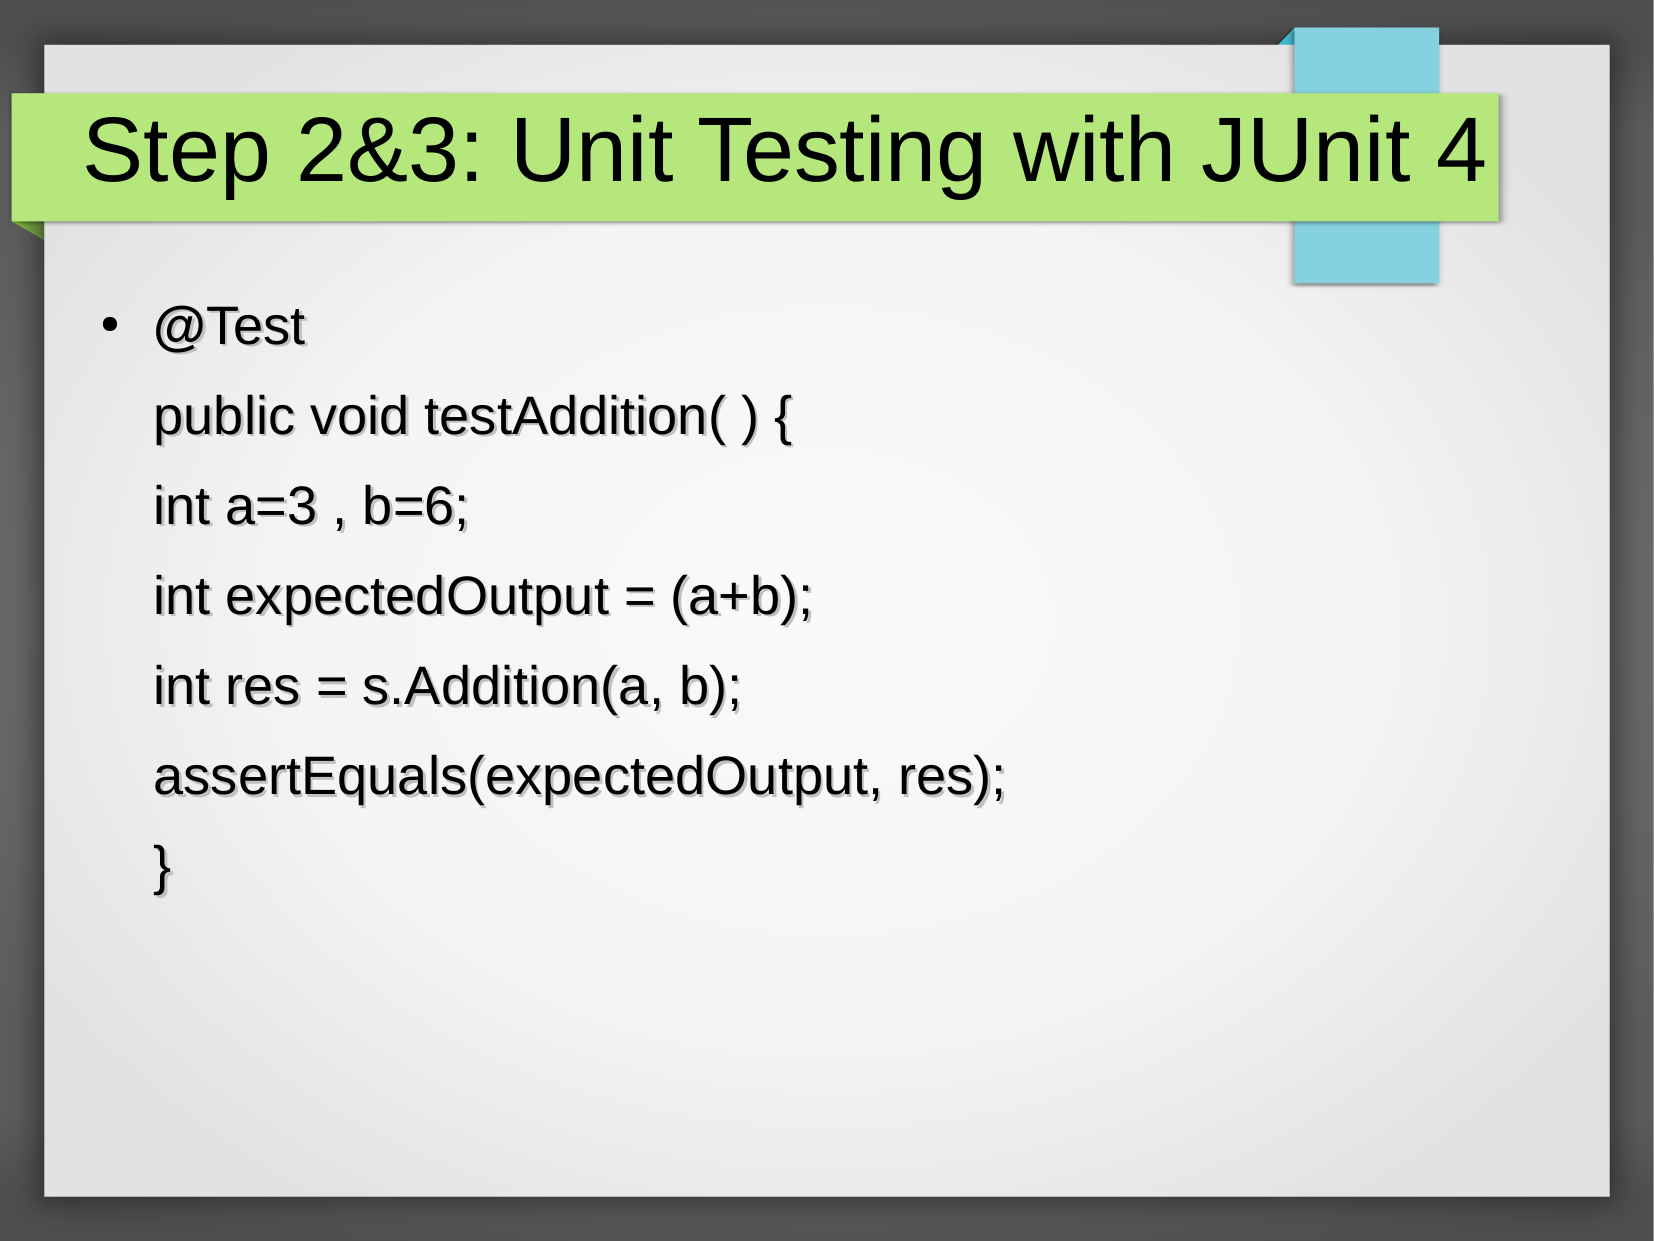

# Step 2&3: Unit Testing with JUnit 4
@Test
public void testAddition( ) {
int a=3 , b=6;
int expectedOutput = (a+b);
int res = s.Addition(a, b);
assertEquals(expectedOutput, res);
}